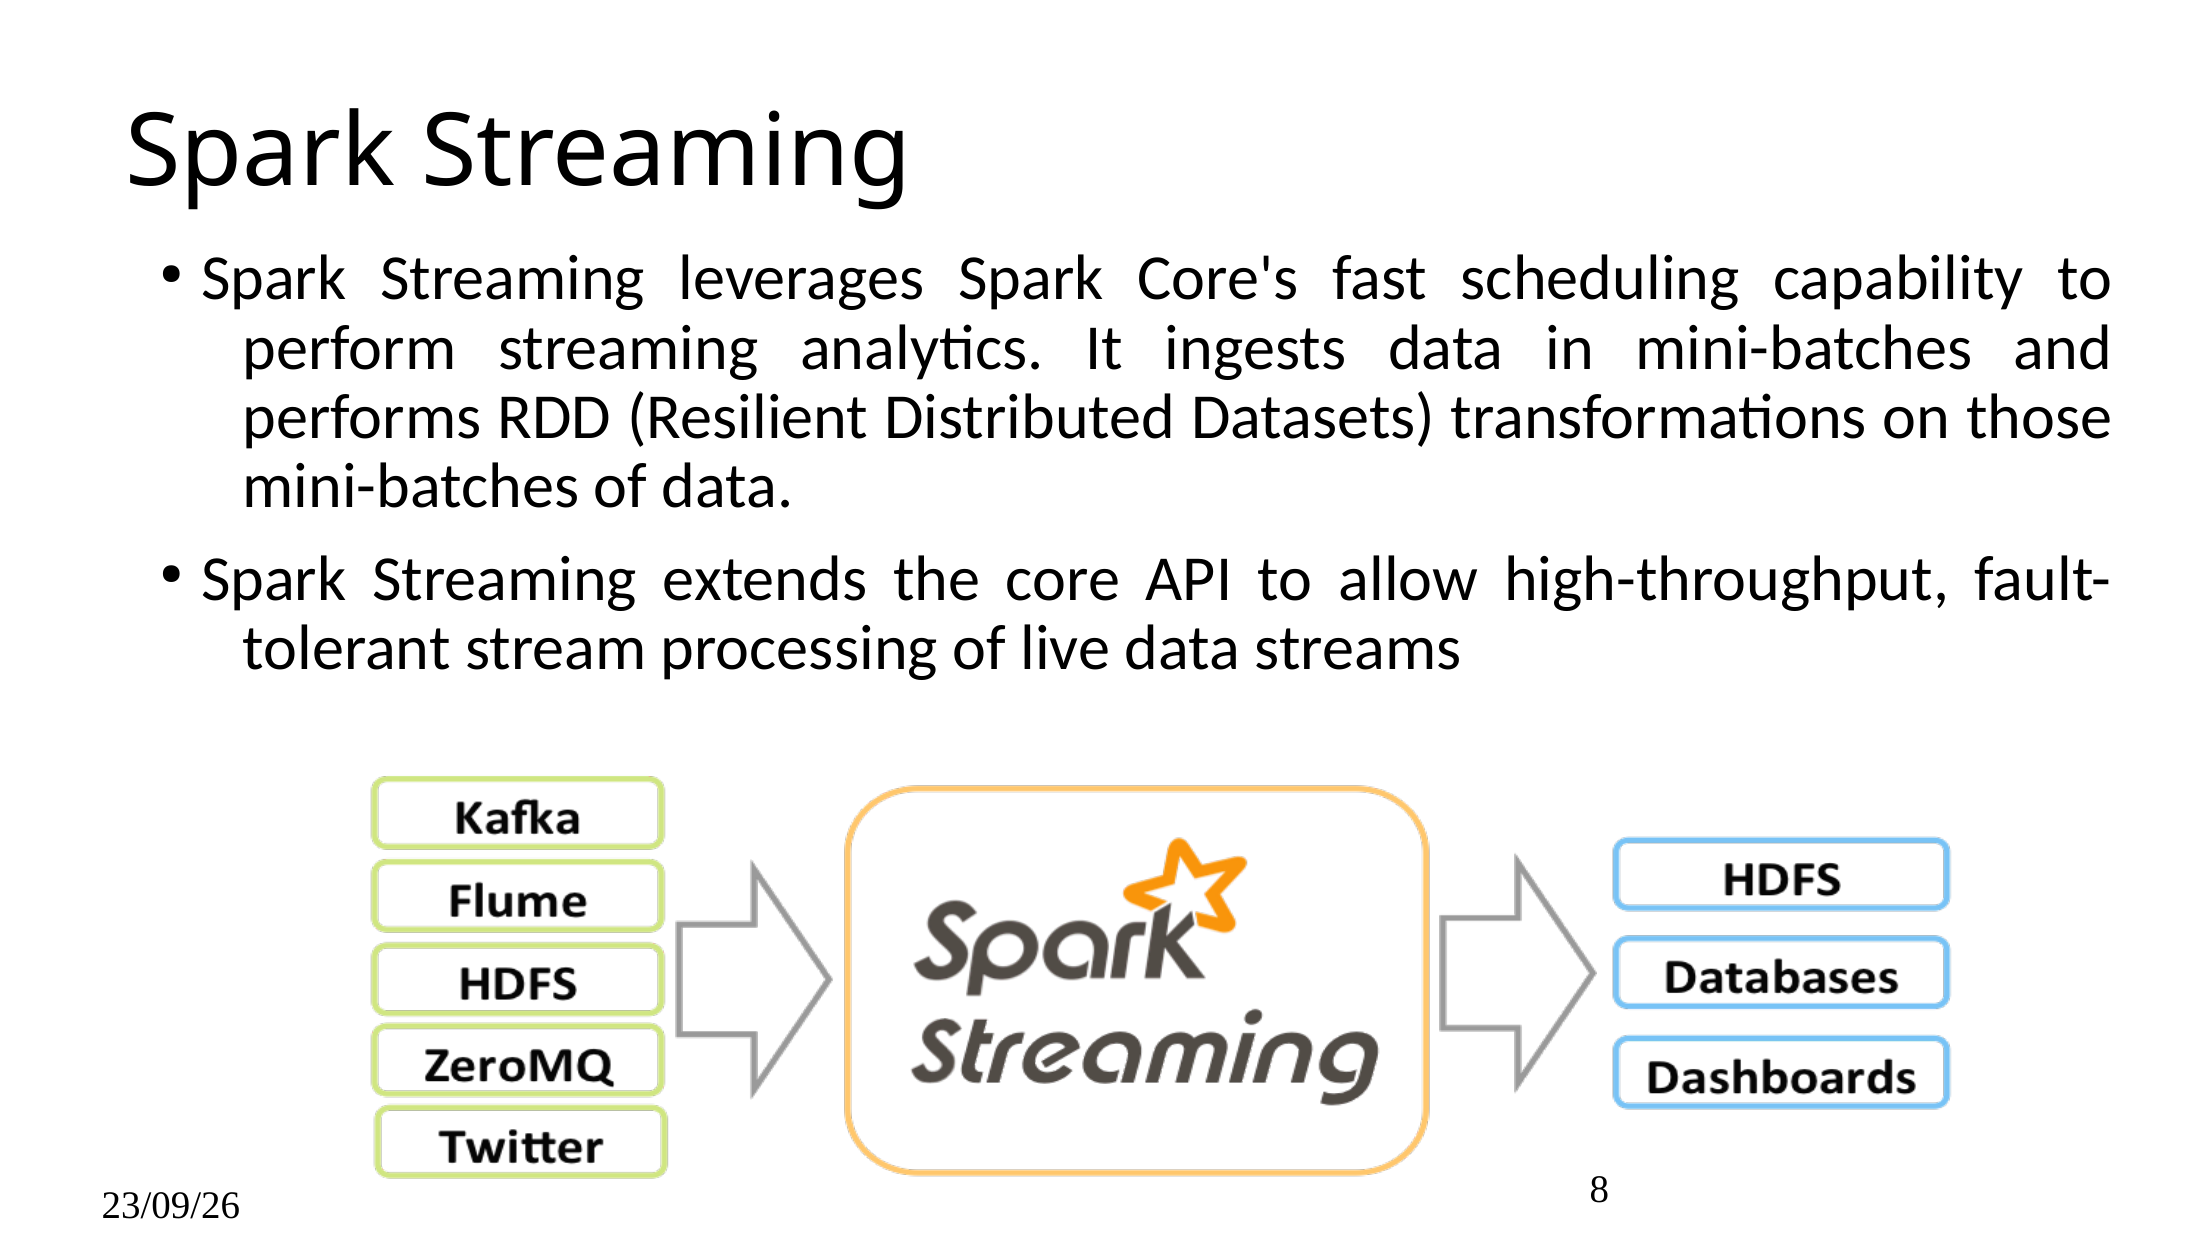

# Spark Streaming
Spark Streaming leverages Spark Core's fast scheduling capability to perform streaming analytics. It ingests data in mini-batches and performs RDD (Resilient Distributed Datasets) transformations on those mini-batches of data.
Spark Streaming extends the core API to allow high-throughput, fault-tolerant stream processing of live data streams